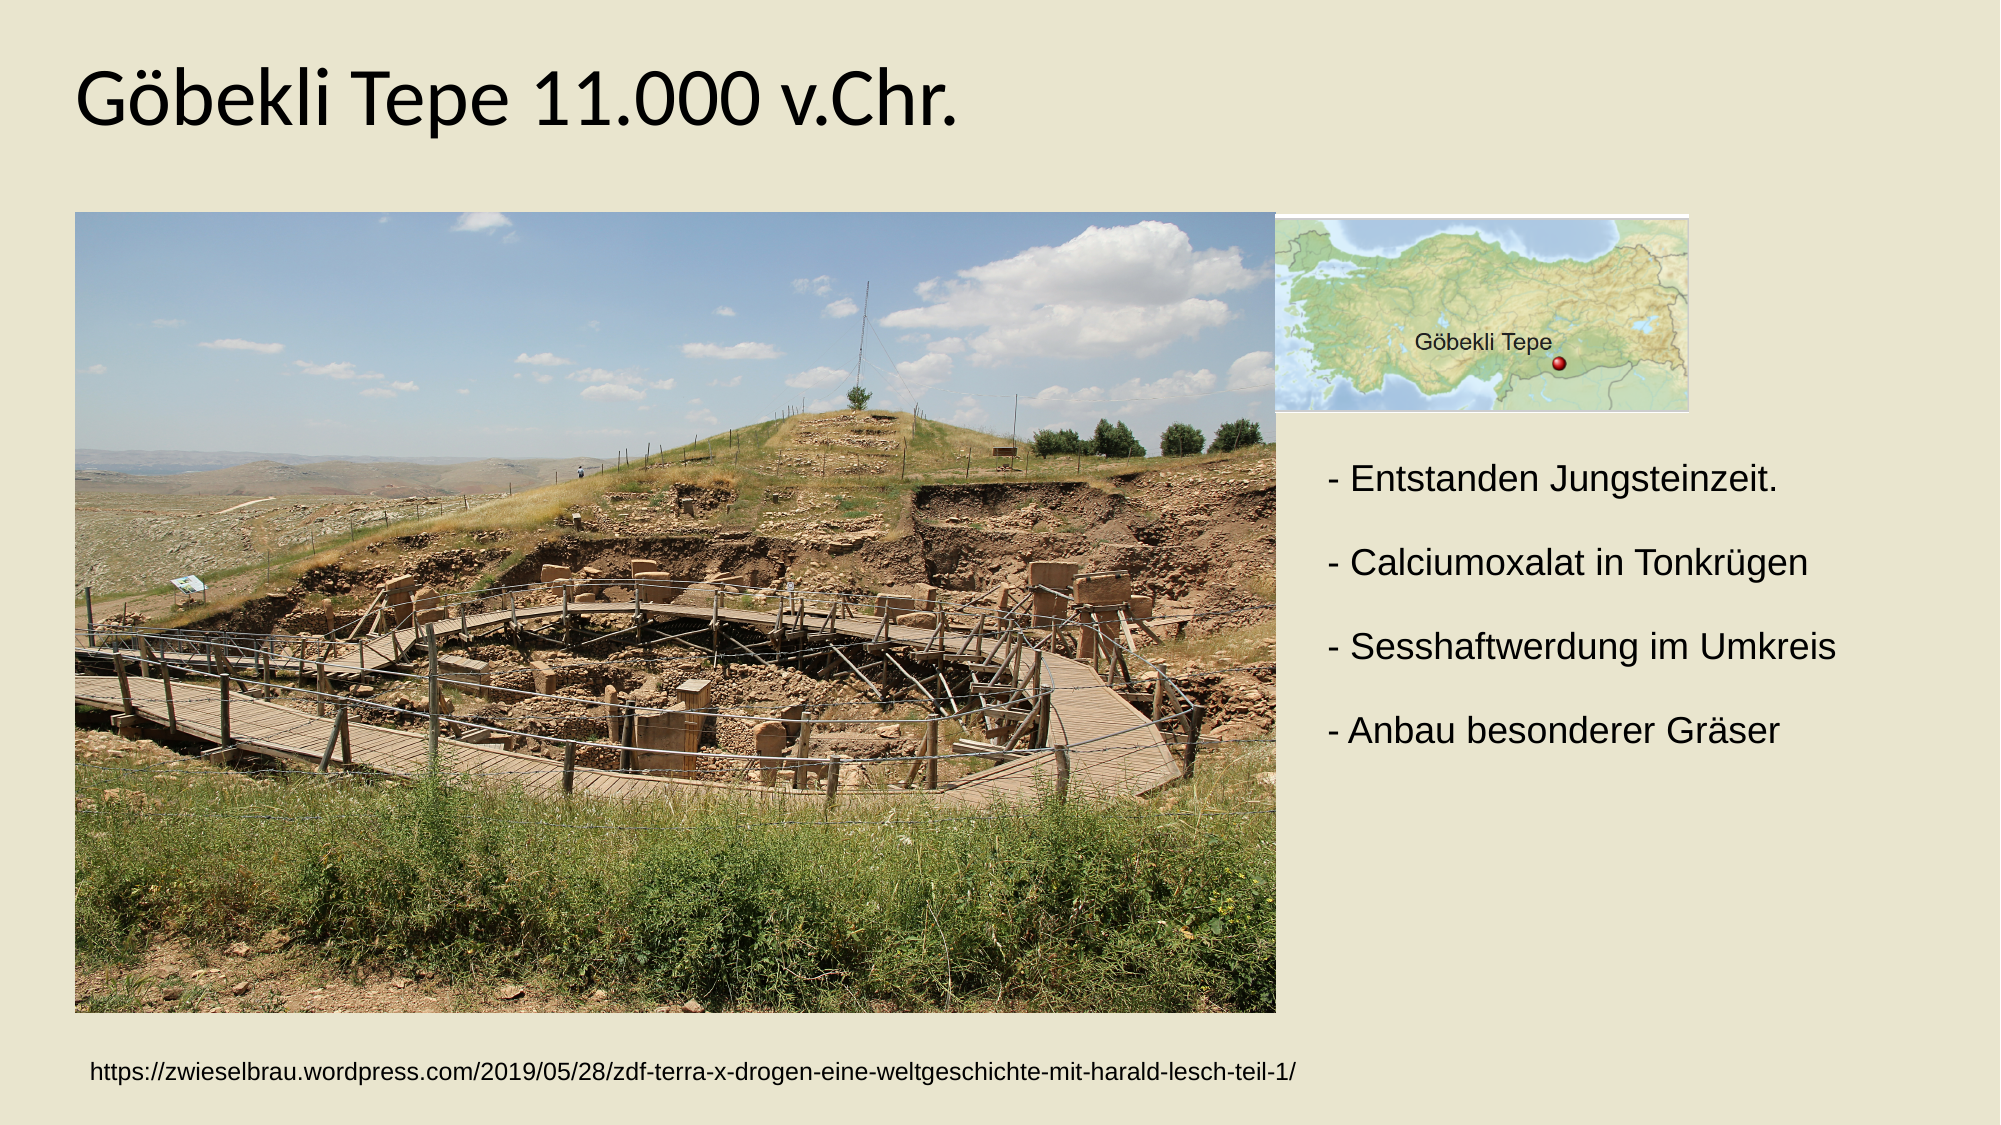

# Göbekli Tepe 11.000 v.Chr.
- Entstanden Jungsteinzeit.
- Calciumoxalat in Tonkrügen
- Sesshaftwerdung im Umkreis
- Anbau besonderer Gräser
https://zwieselbrau.wordpress.com/2019/05/28/zdf-terra-x-drogen-eine-weltgeschichte-mit-harald-lesch-teil-1/